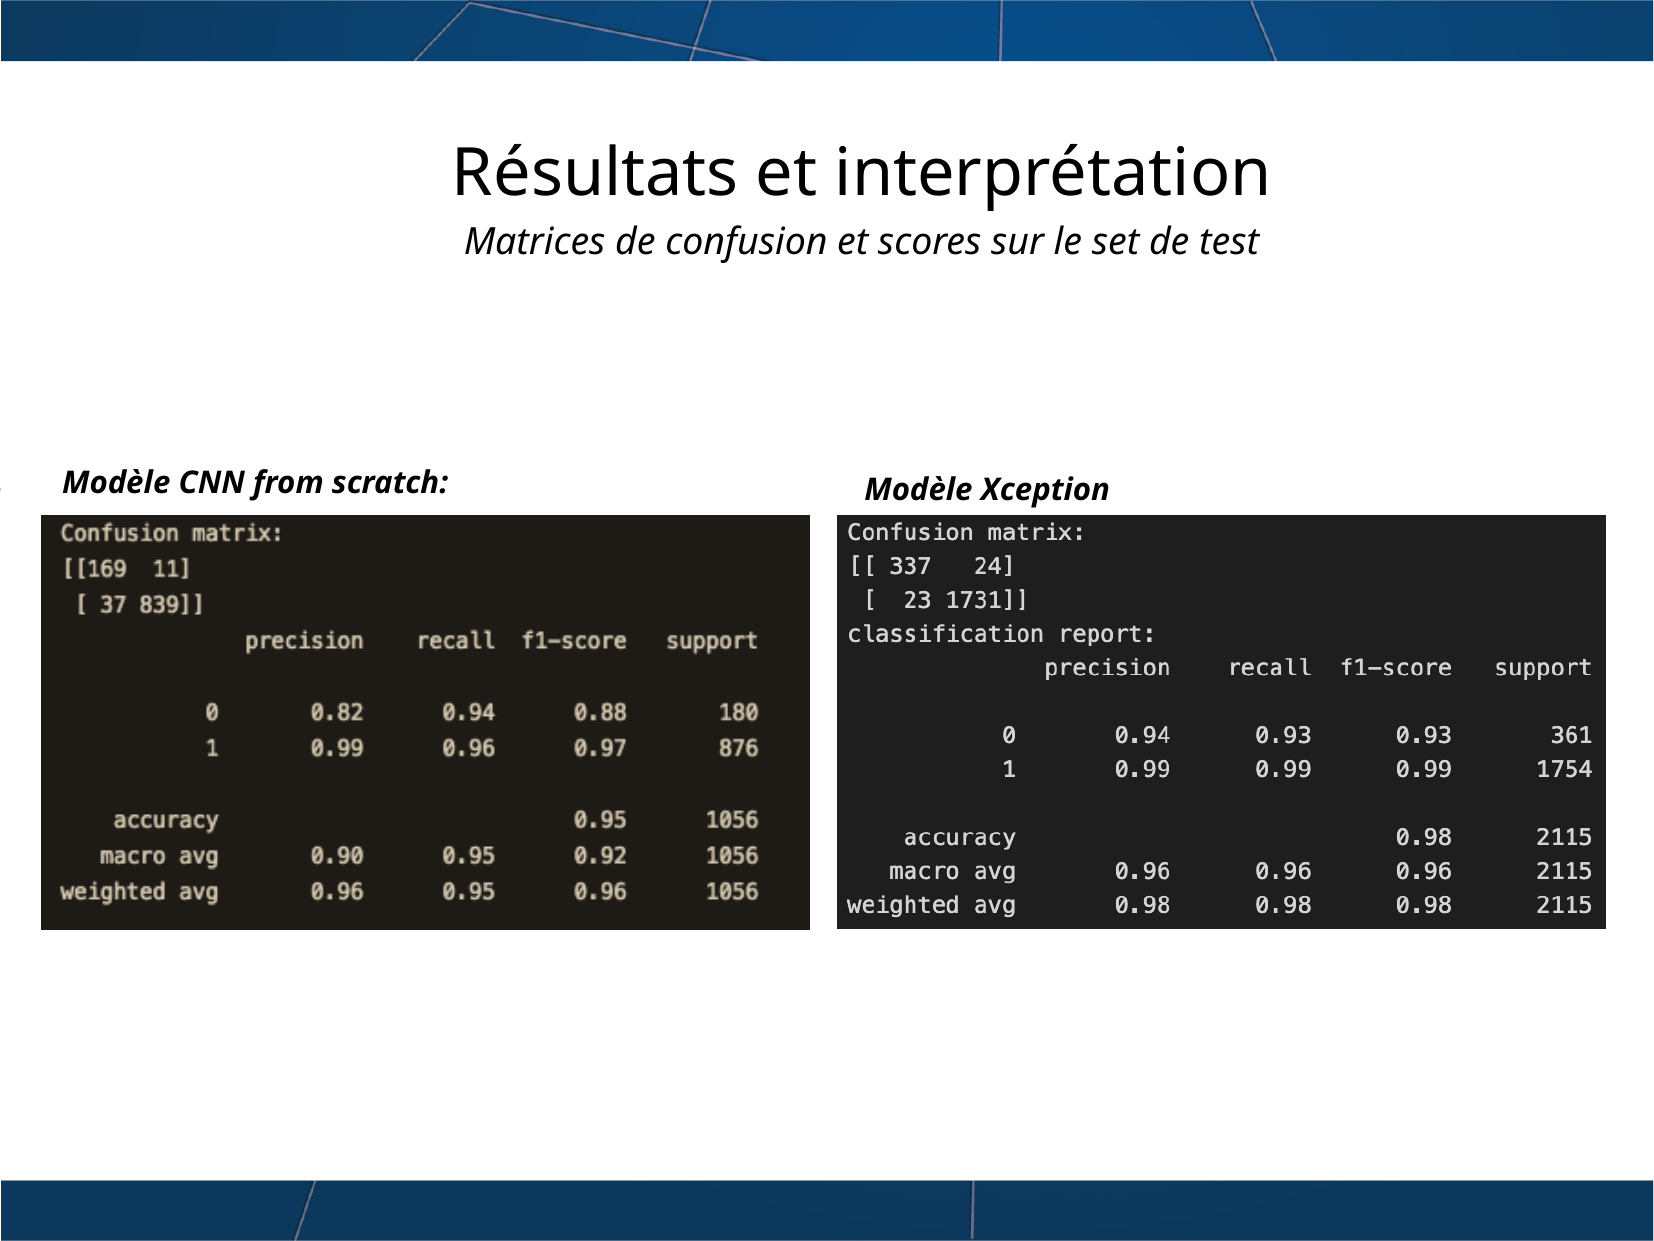

# Résultats et interprétation Matrices de confusion et scores sur le set de test
Modèle CNN from scratch:
Modèle Xception finetuned: